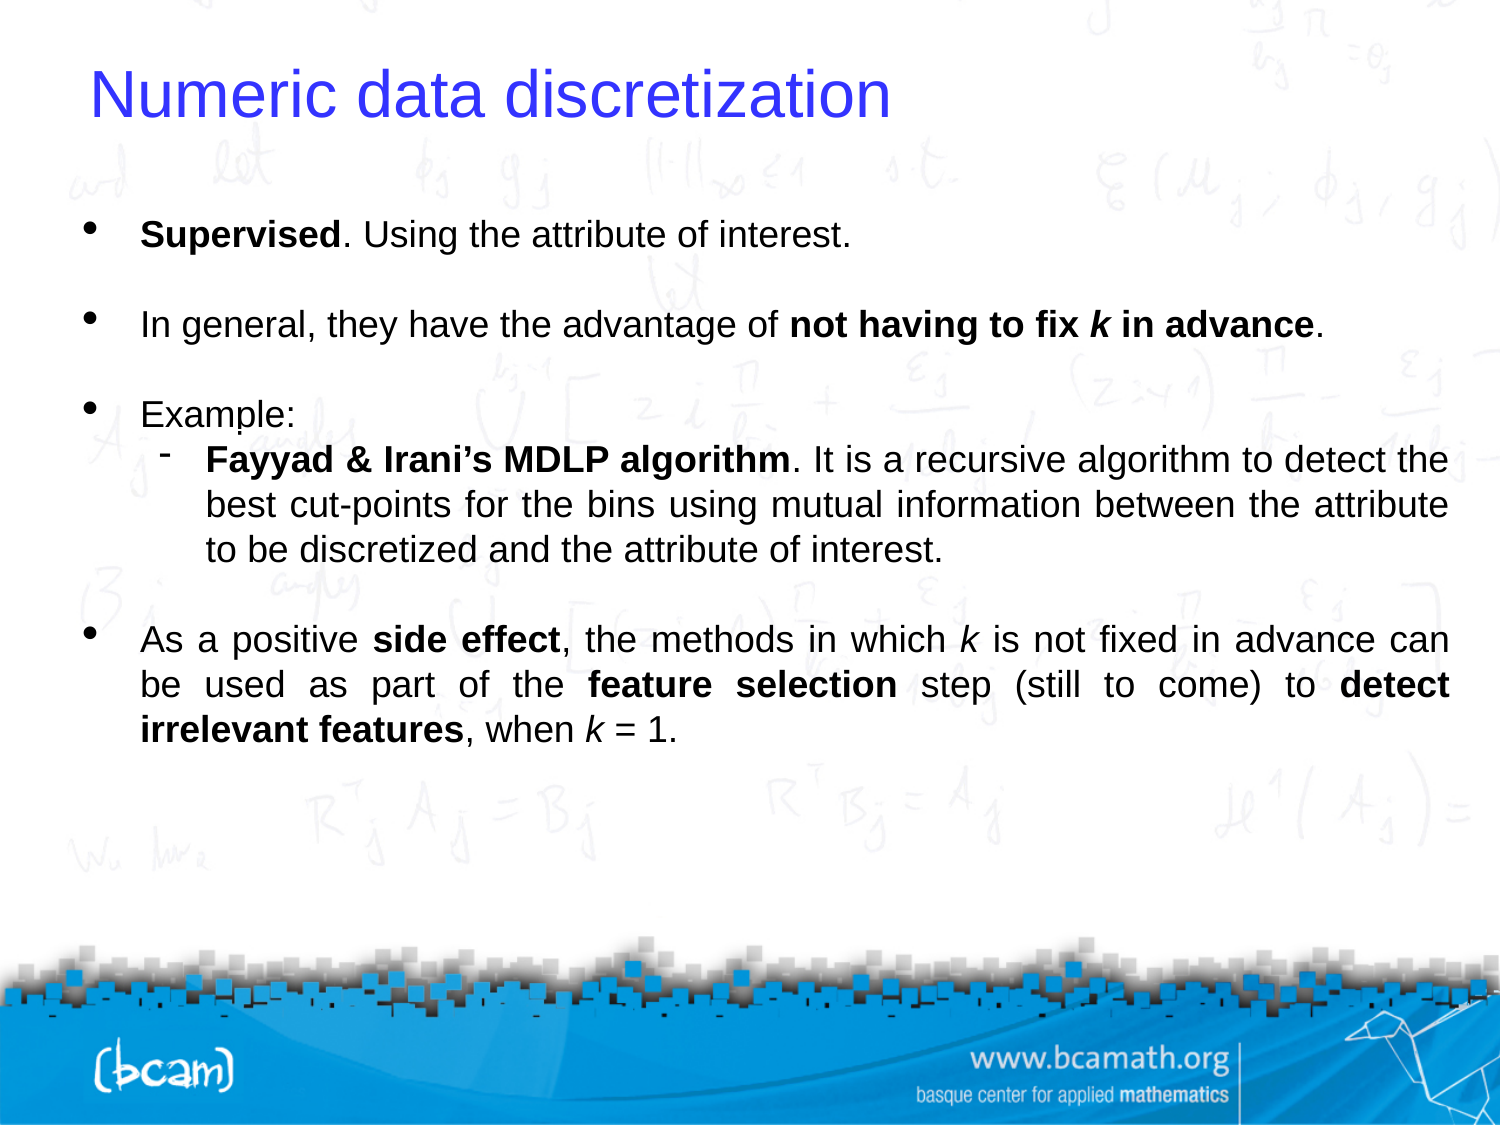

Numeric data discretization
Supervised. Using the attribute of interest.
In general, they have the advantage of not having to fix k in advance.
Example:
Fayyad & Irani’s MDLP algorithm. It is a recursive algorithm to detect the best cut-points for the bins using mutual information between the attribute to be discretized and the attribute of interest.
As a positive side effect, the methods in which k is not fixed in advance can be used as part of the feature selection step (still to come) to detect irrelevant features, when k = 1.